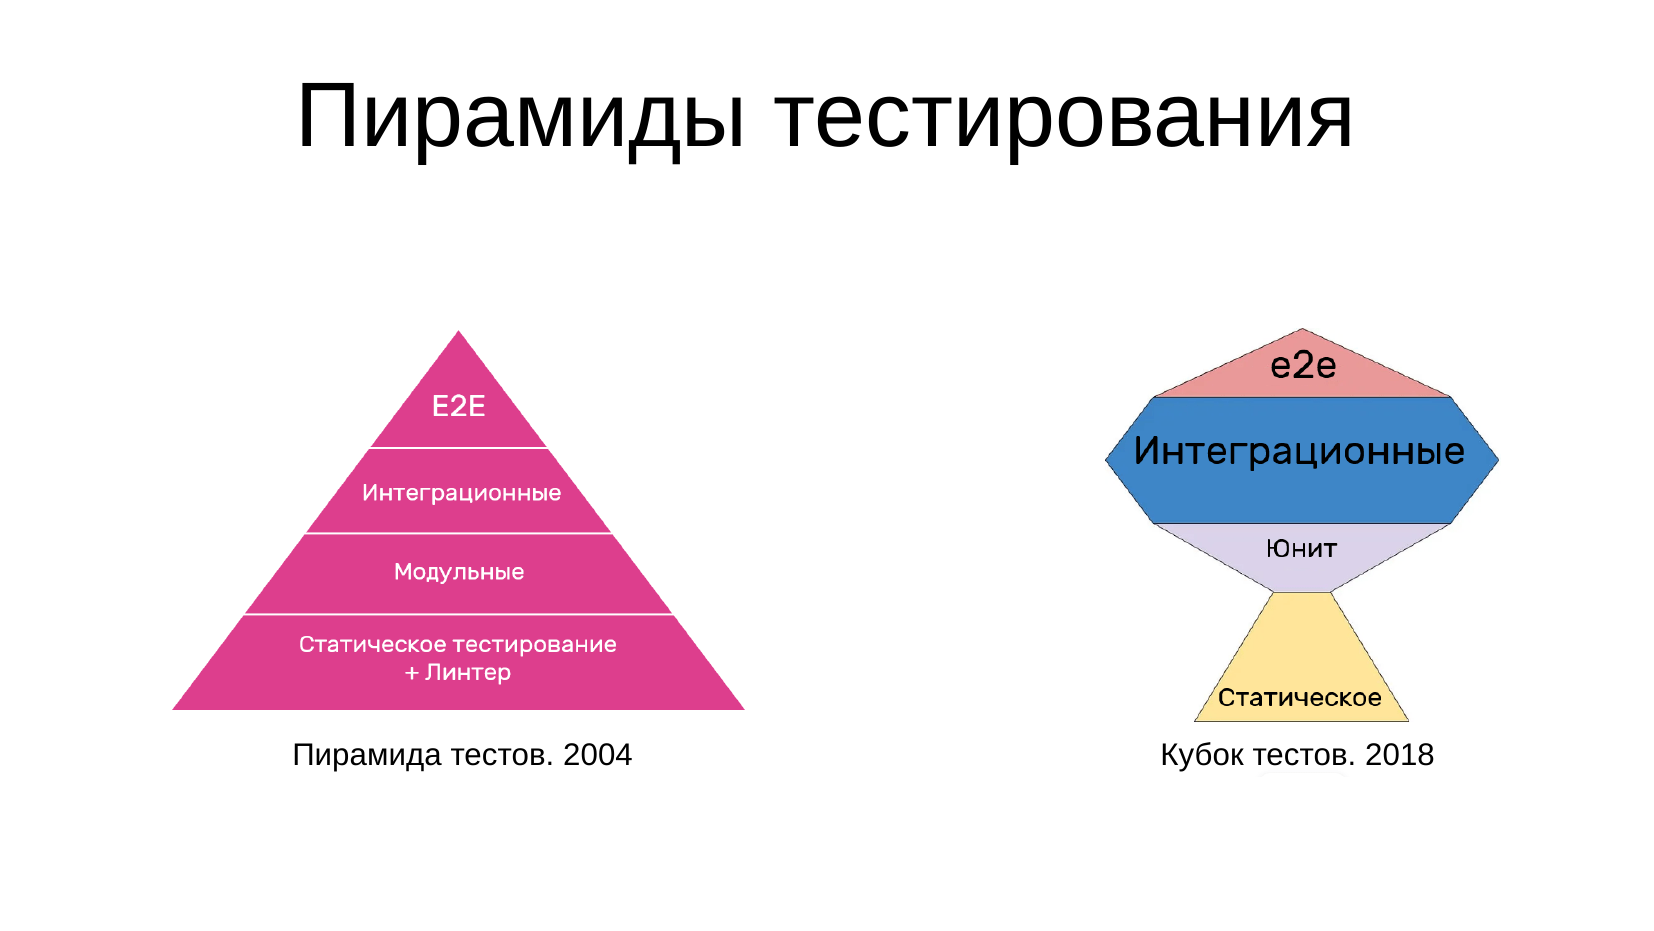

# Пирамиды тестирования
Пирамида тестов. 2004
Кубок тестов. 2018